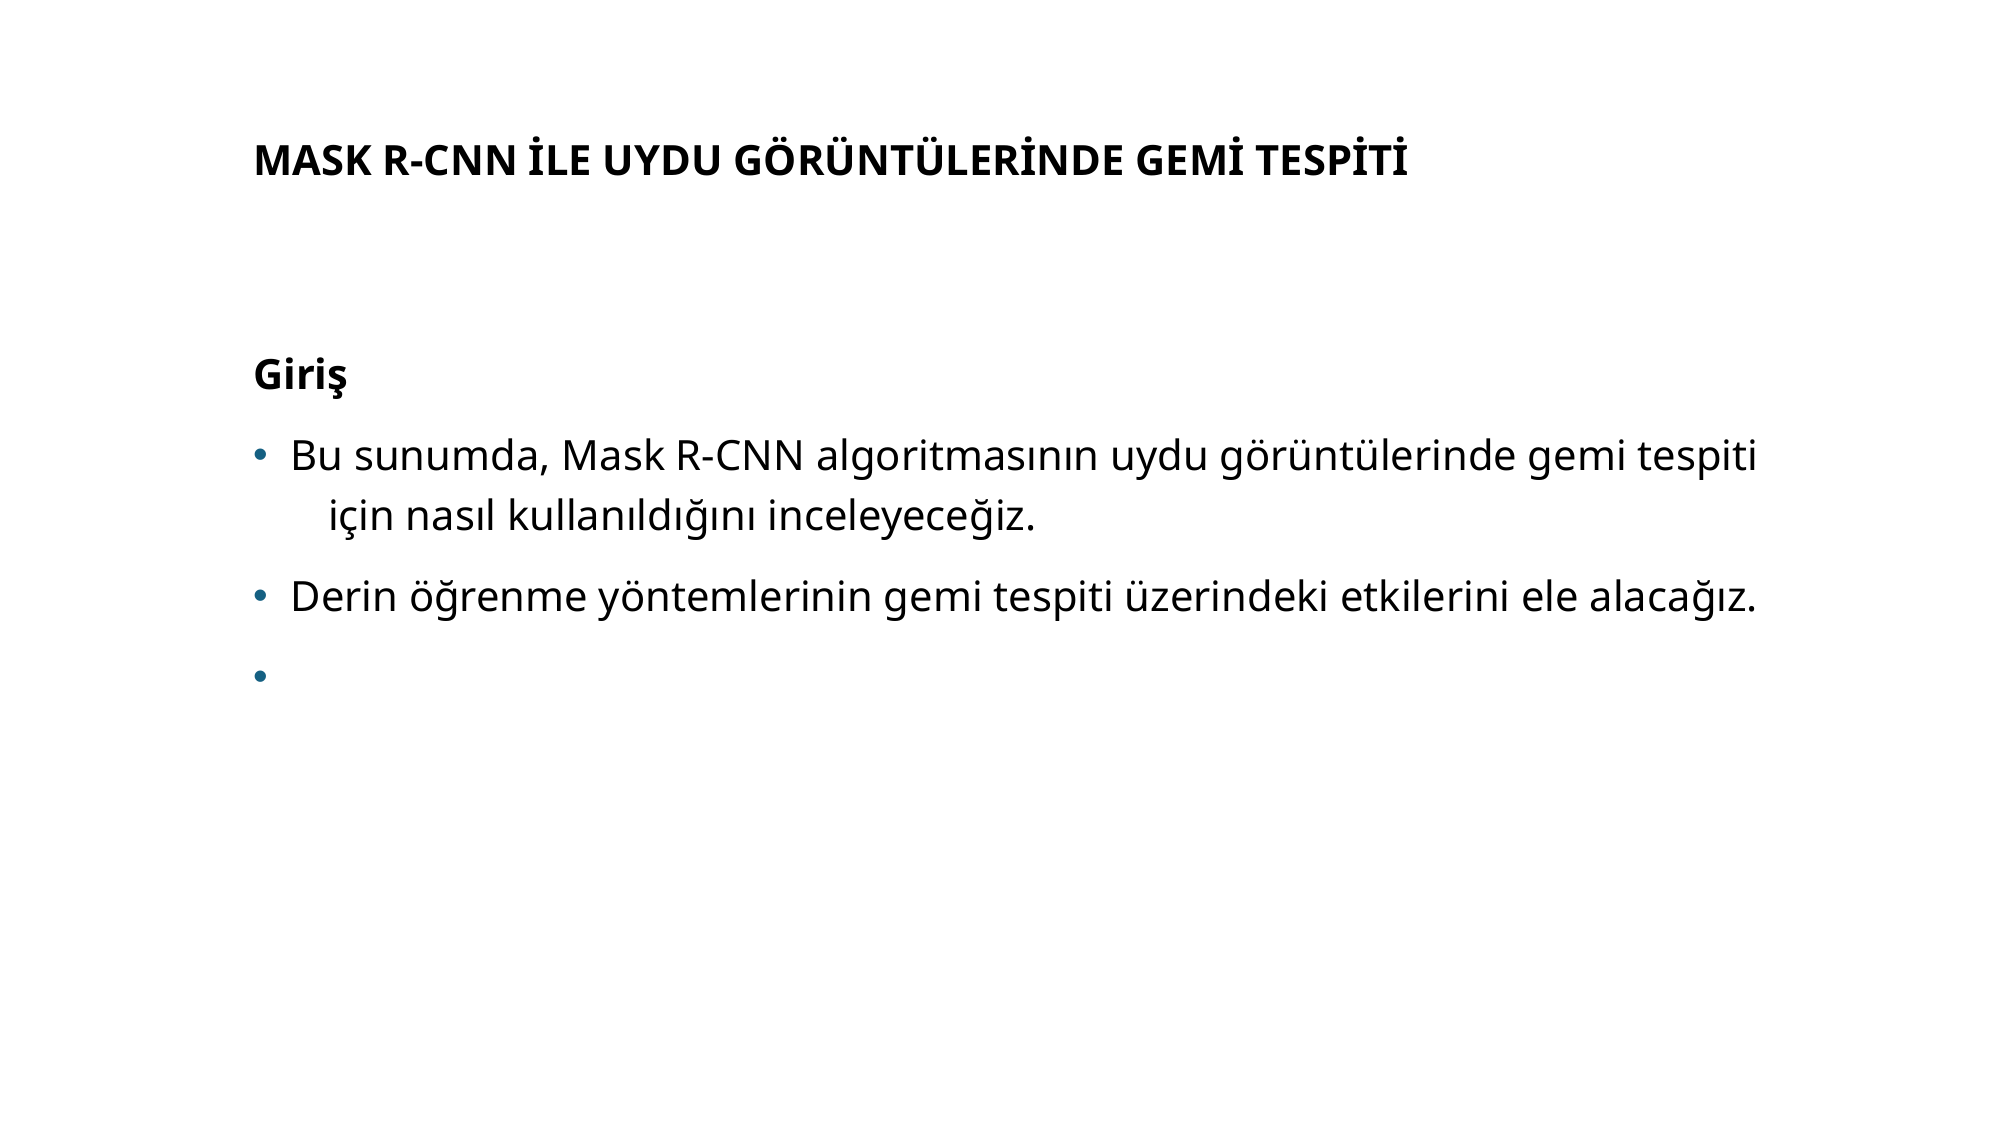

Mask R-CNN ile Uydu Görüntülerinde Gemi Tespiti
Giriş
Bu sunumda, Mask R-CNN algoritmasının uydu görüntülerinde gemi tespiti için nasıl kullanıldığını inceleyeceğiz.
Derin öğrenme yöntemlerinin gemi tespiti üzerindeki etkilerini ele alacağız.